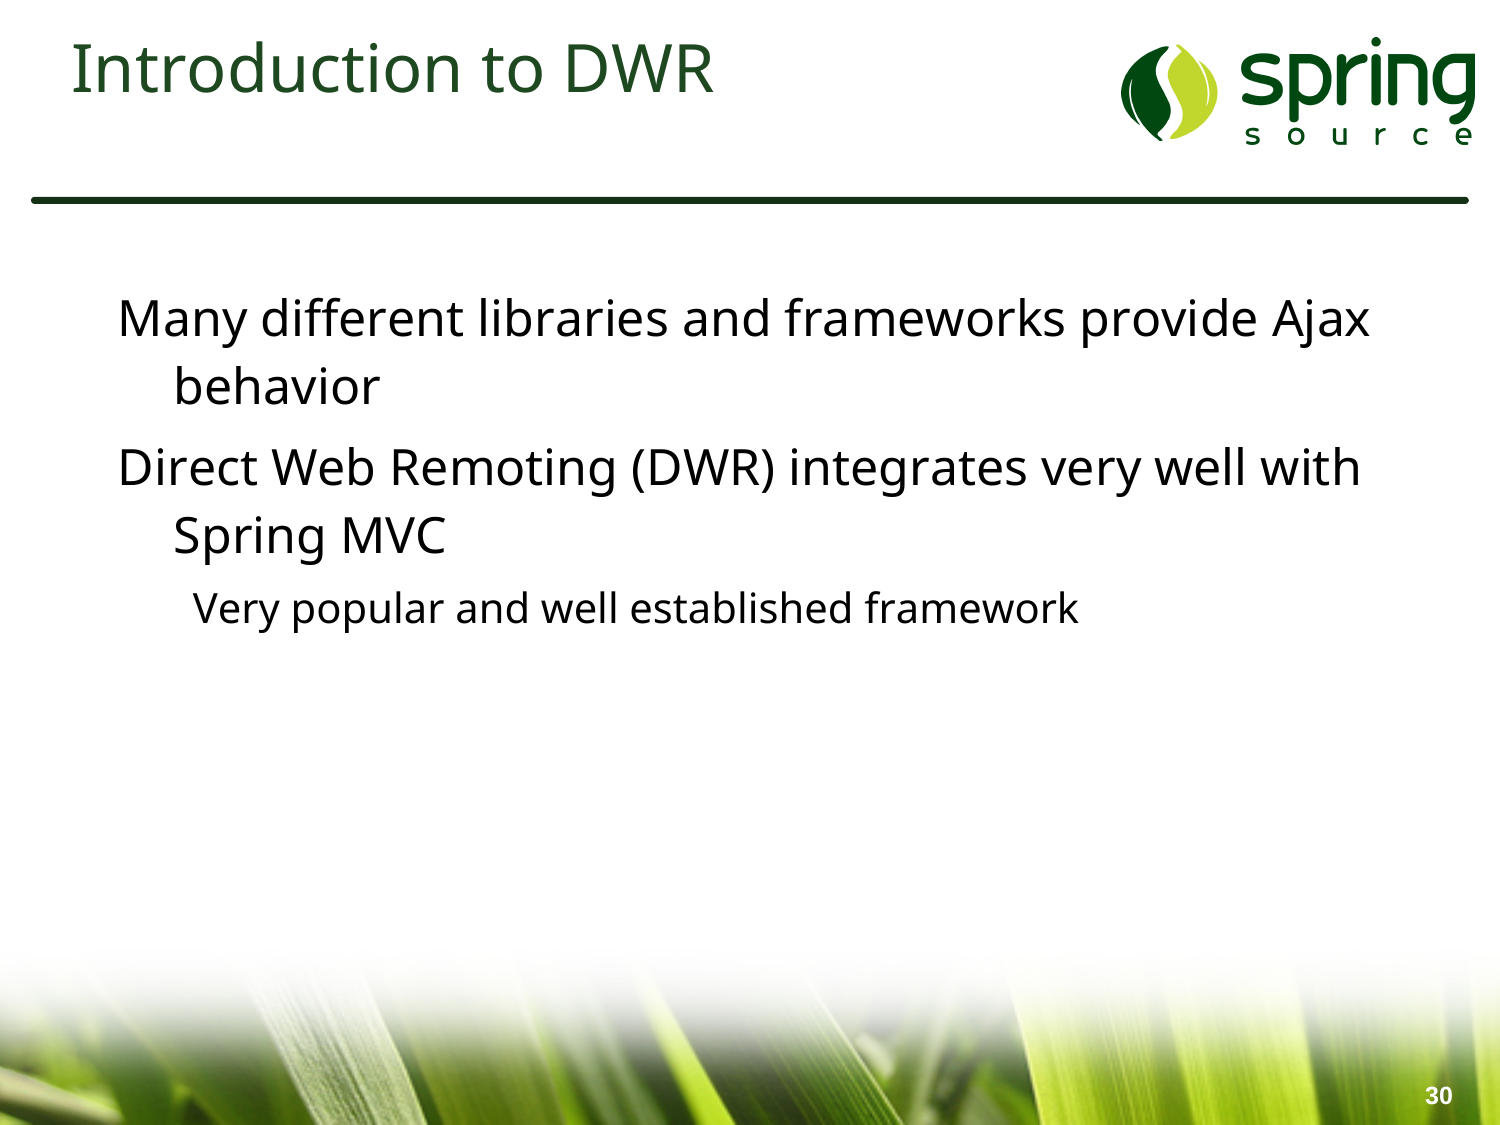

# Introduction to DWR
Many different libraries and frameworks provide Ajax behavior
Direct Web Remoting (DWR) integrates very well with Spring MVC
Very popular and well established framework